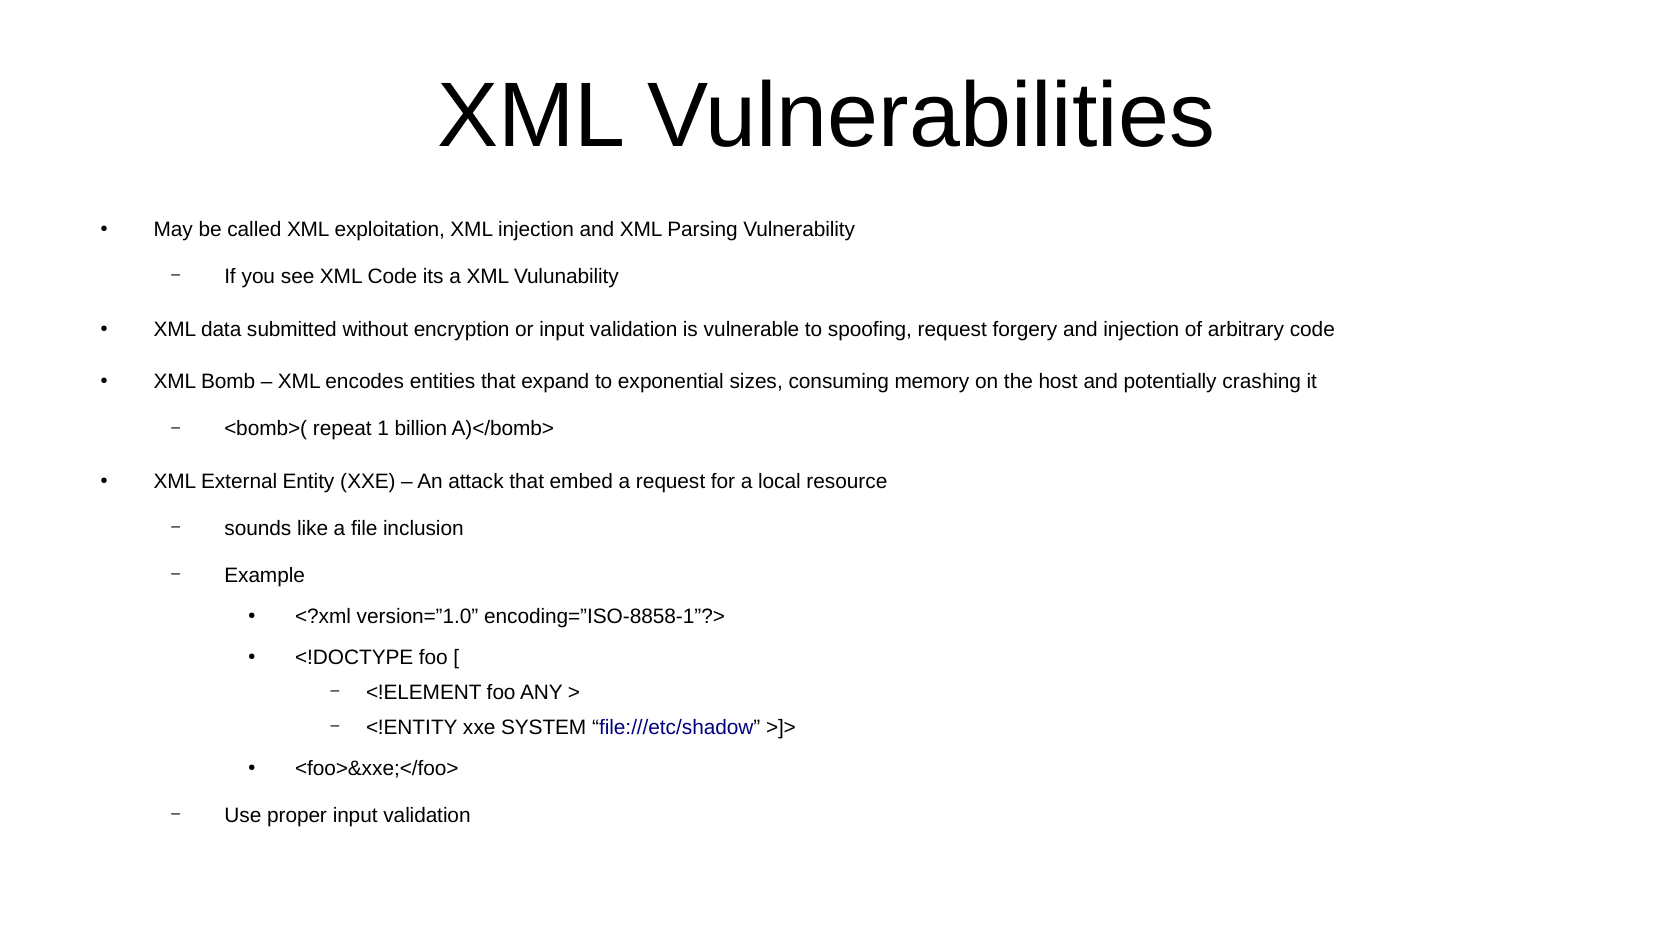

# XML Vulnerabilities
May be called XML exploitation, XML injection and XML Parsing Vulnerability
If you see XML Code its a XML Vulunability
XML data submitted without encryption or input validation is vulnerable to spoofing, request forgery and injection of arbitrary code
XML Bomb – XML encodes entities that expand to exponential sizes, consuming memory on the host and potentially crashing it
<bomb>( repeat 1 billion A)</bomb>
XML External Entity (XXE) – An attack that embed a request for a local resource
sounds like a file inclusion
Example
<?xml version=”1.0” encoding=”ISO-8858-1”?>
<!DOCTYPE foo [
<!ELEMENT foo ANY >
<!ENTITY xxe SYSTEM “file:///etc/shadow” >]>
<foo>&xxe;</foo>
Use proper input validation